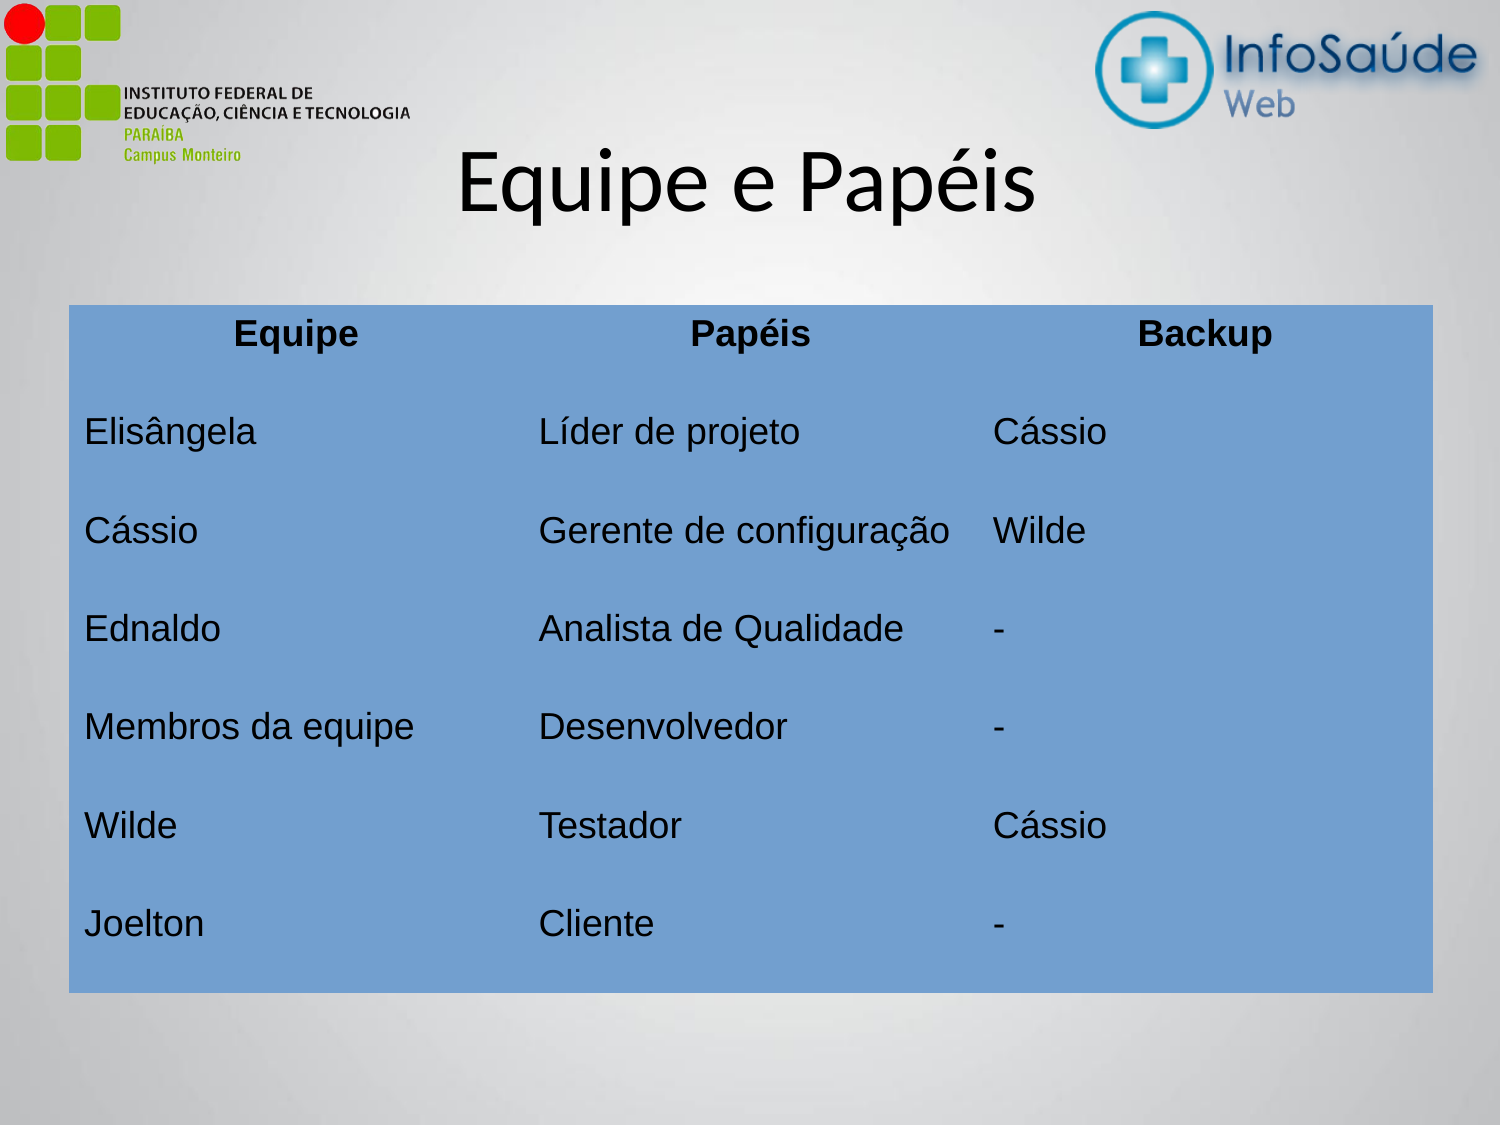

Equipe e Papéis
| Equipe | Papéis | Backup |
| --- | --- | --- |
| Elisângela | Líder de projeto | Cássio |
| Cássio | Gerente de configuração | Wilde |
| Ednaldo | Analista de Qualidade | - |
| Membros da equipe | Desenvolvedor | - |
| Wilde | Testador | Cássio |
| Joelton | Cliente | - |